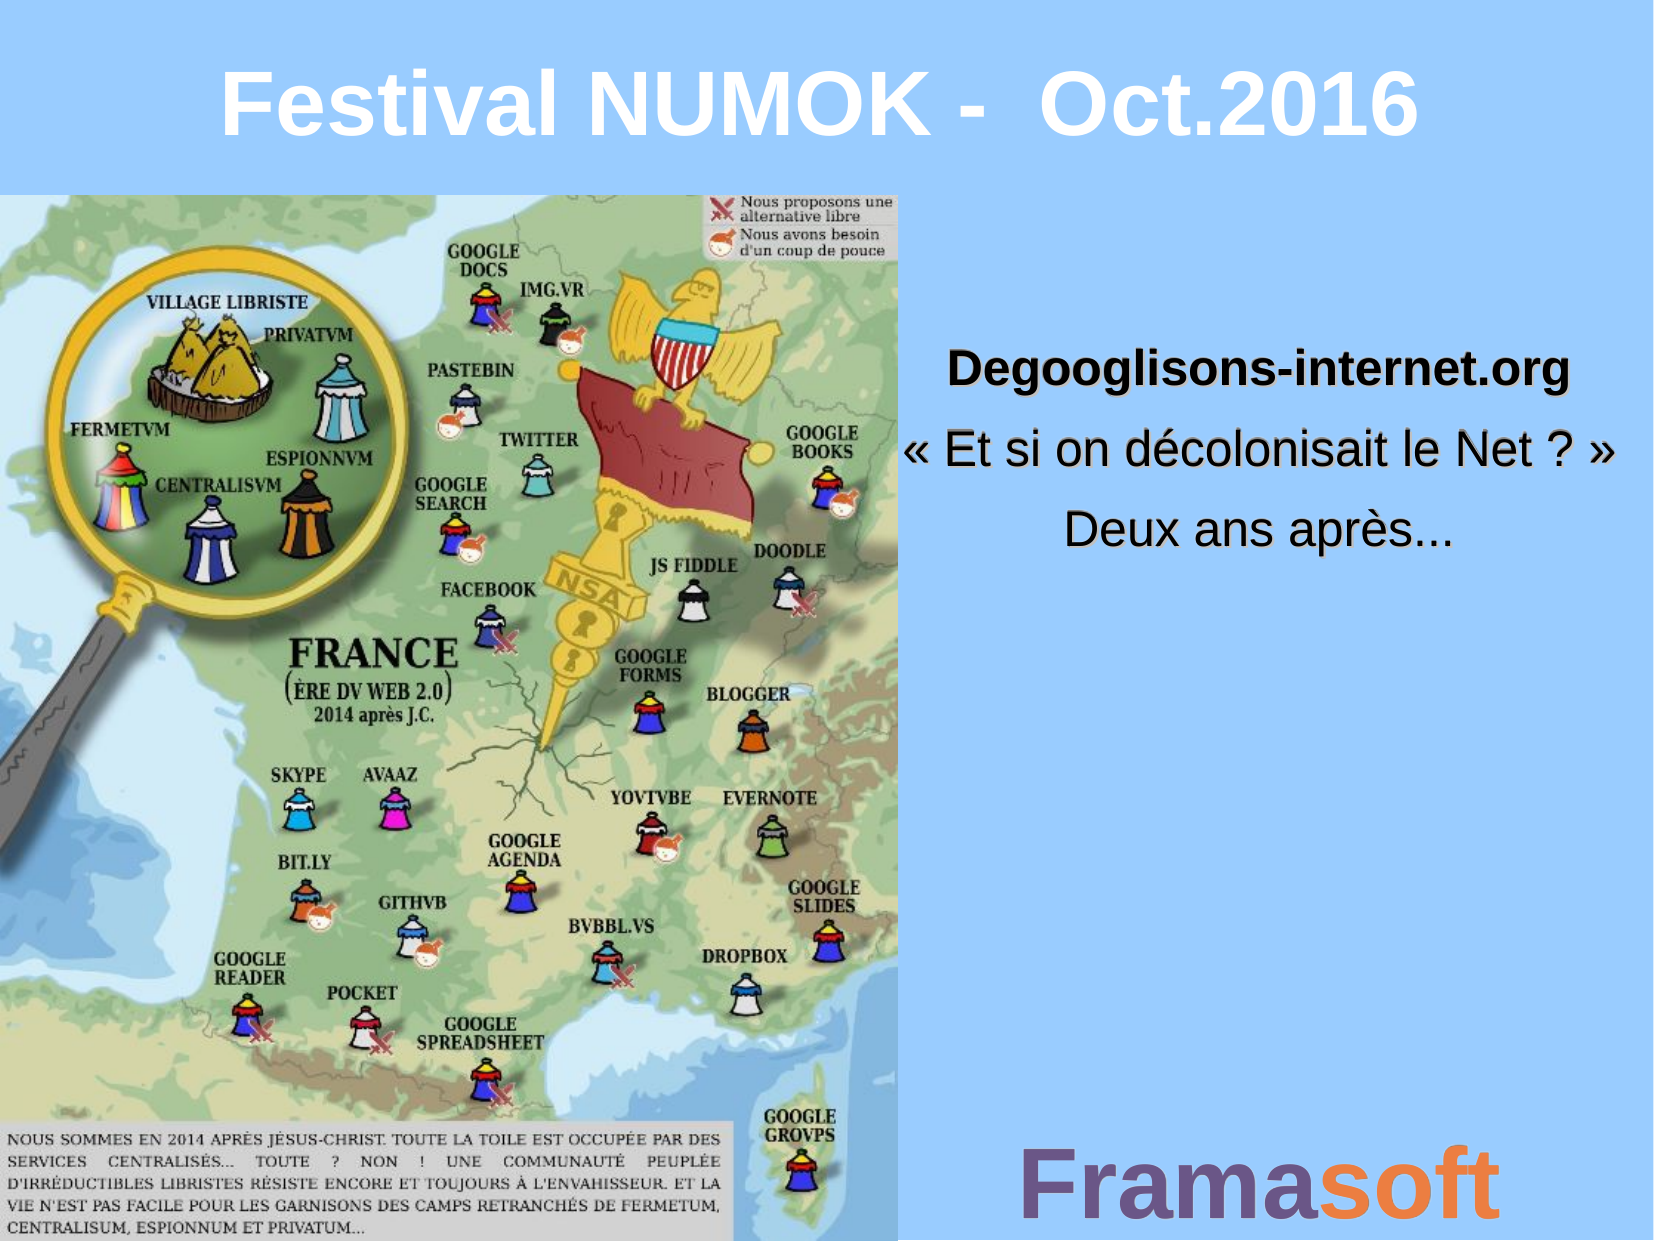

# Festival NUMOK - Oct.2016
Degooglisons-internet.org
« Et si on décolonisait le Net ? »
Deux ans après...
Framasoft